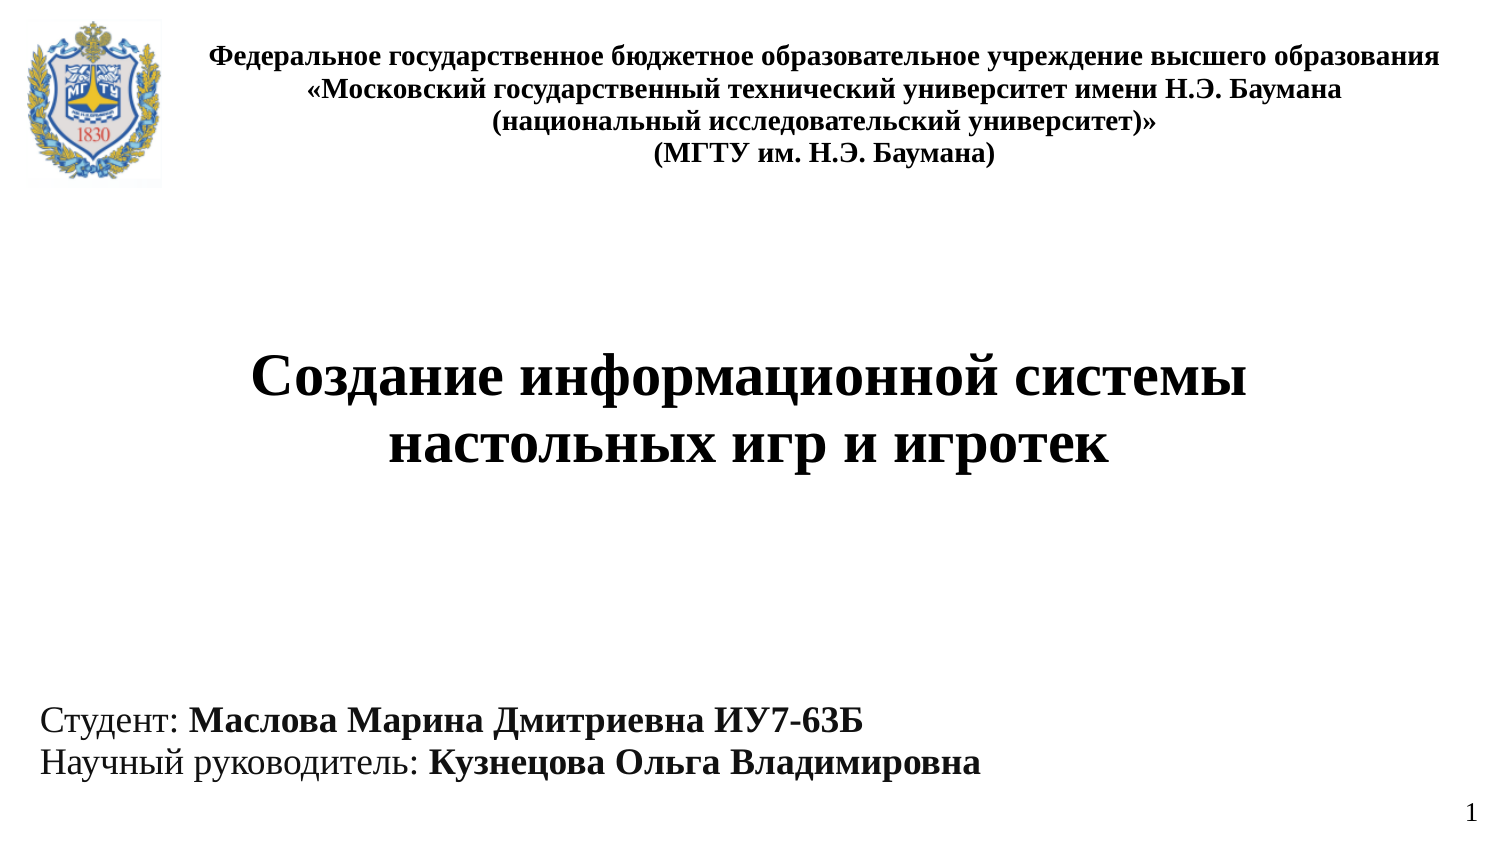

# Федеральное государственное бюджетное образовательное учреждение высшего образования «Московский государственный технический университет имени Н.Э. Баумана (национальный исследовательский университет)» (МГТУ им. Н.Э. Баумана)
Создание информационной системы
настольных игр и игротек
Студент: Маслова Марина Дмитриевна ИУ7-63Б
Научный руководитель: Кузнецова Ольга Владимировна